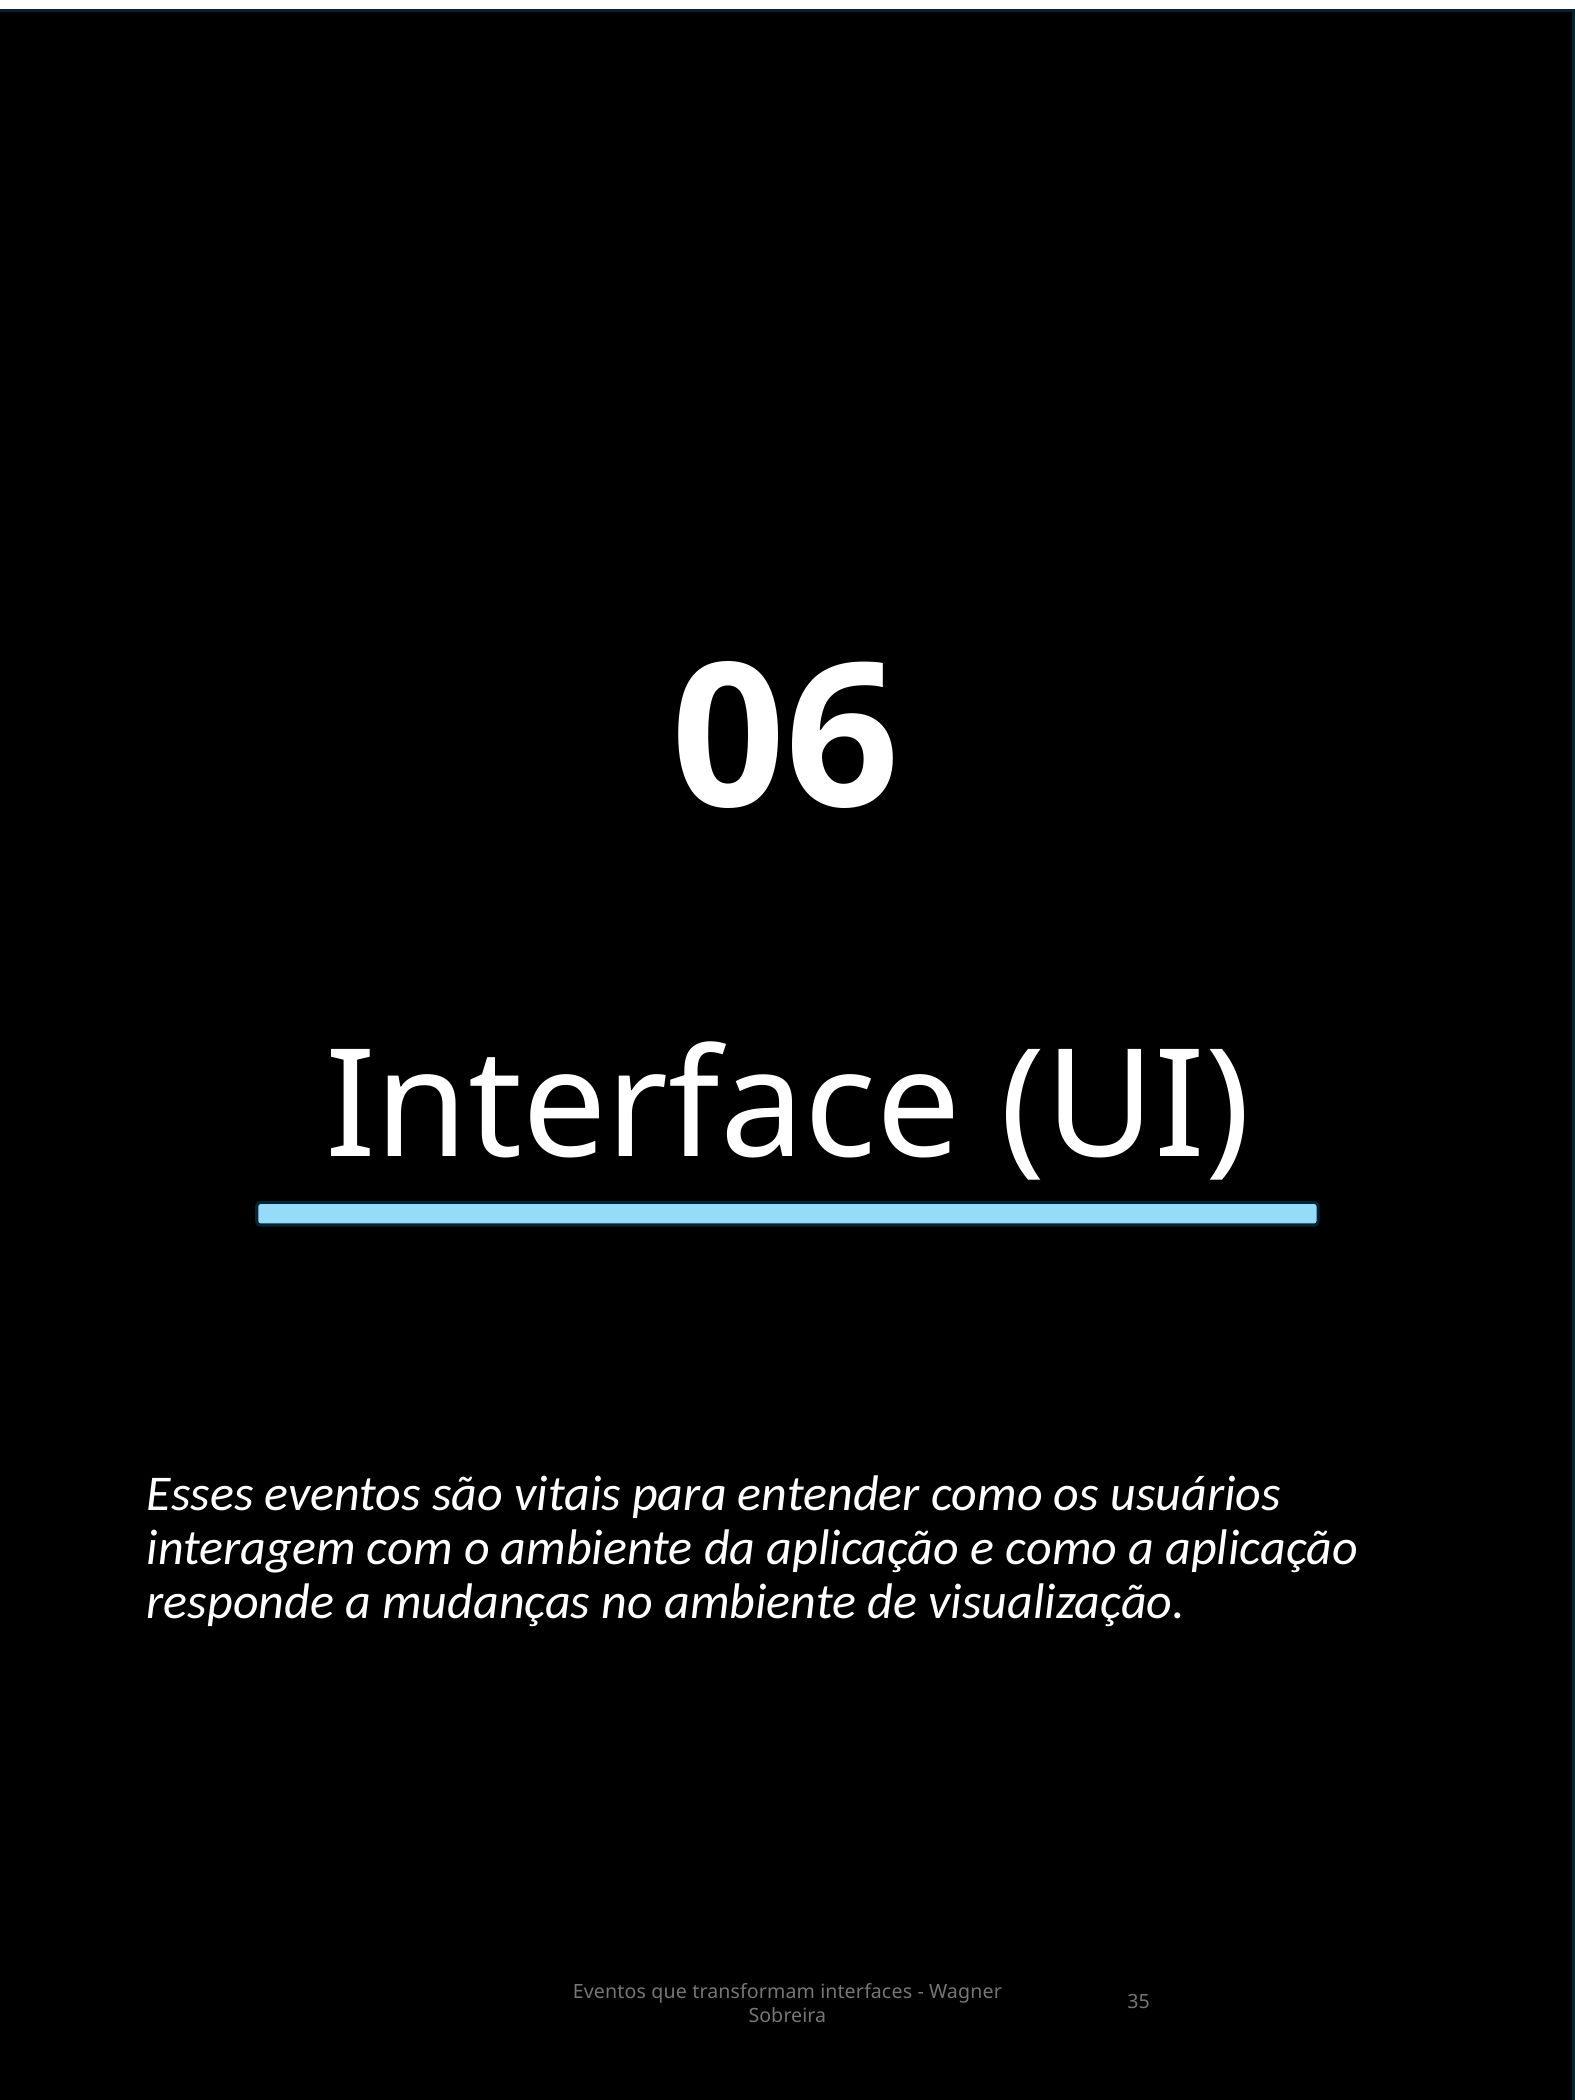

06
Interface (UI)
Esses eventos são vitais para entender como os usuários interagem com o ambiente da aplicação e como a aplicação responde a mudanças no ambiente de visualização.
Eventos que transformam interfaces - Wagner Sobreira